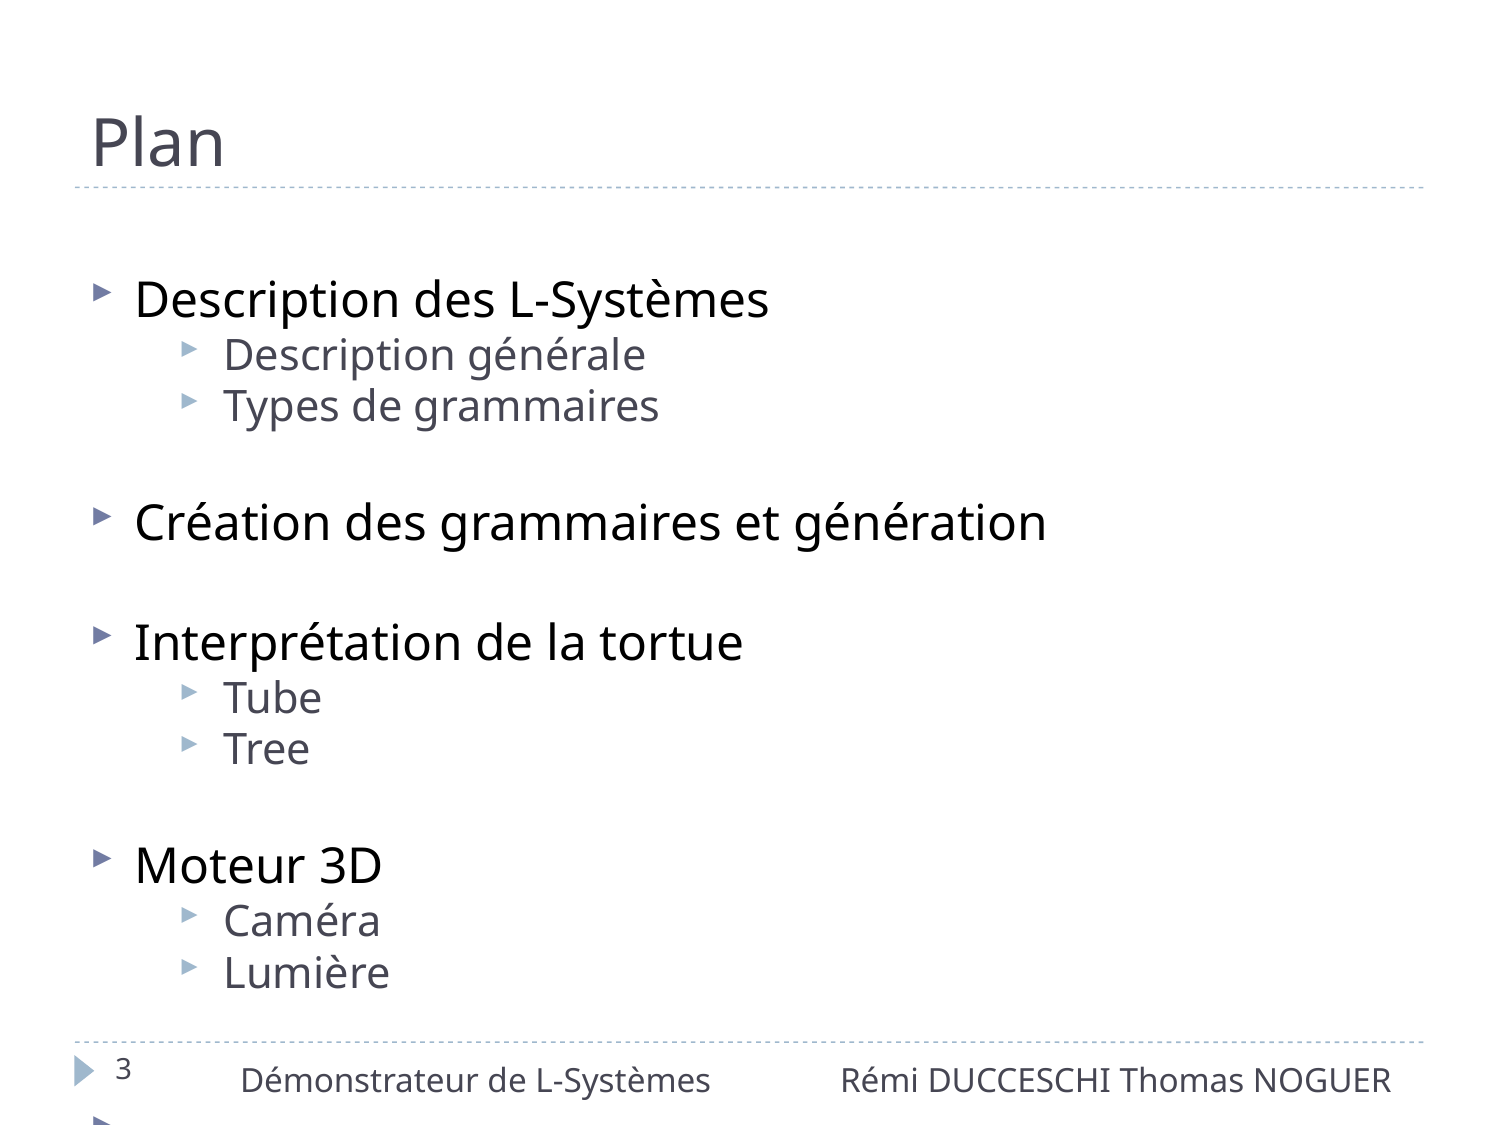

# Plan
Description des L-Systèmes
Description générale
Types de grammaires
Création des grammaires et génération
Interprétation de la tortue
Tube
Tree
Moteur 3D
Caméra
Lumière
Démonstrateur de L-Systèmes
Rémi DUCCESCHI Thomas NOGUER